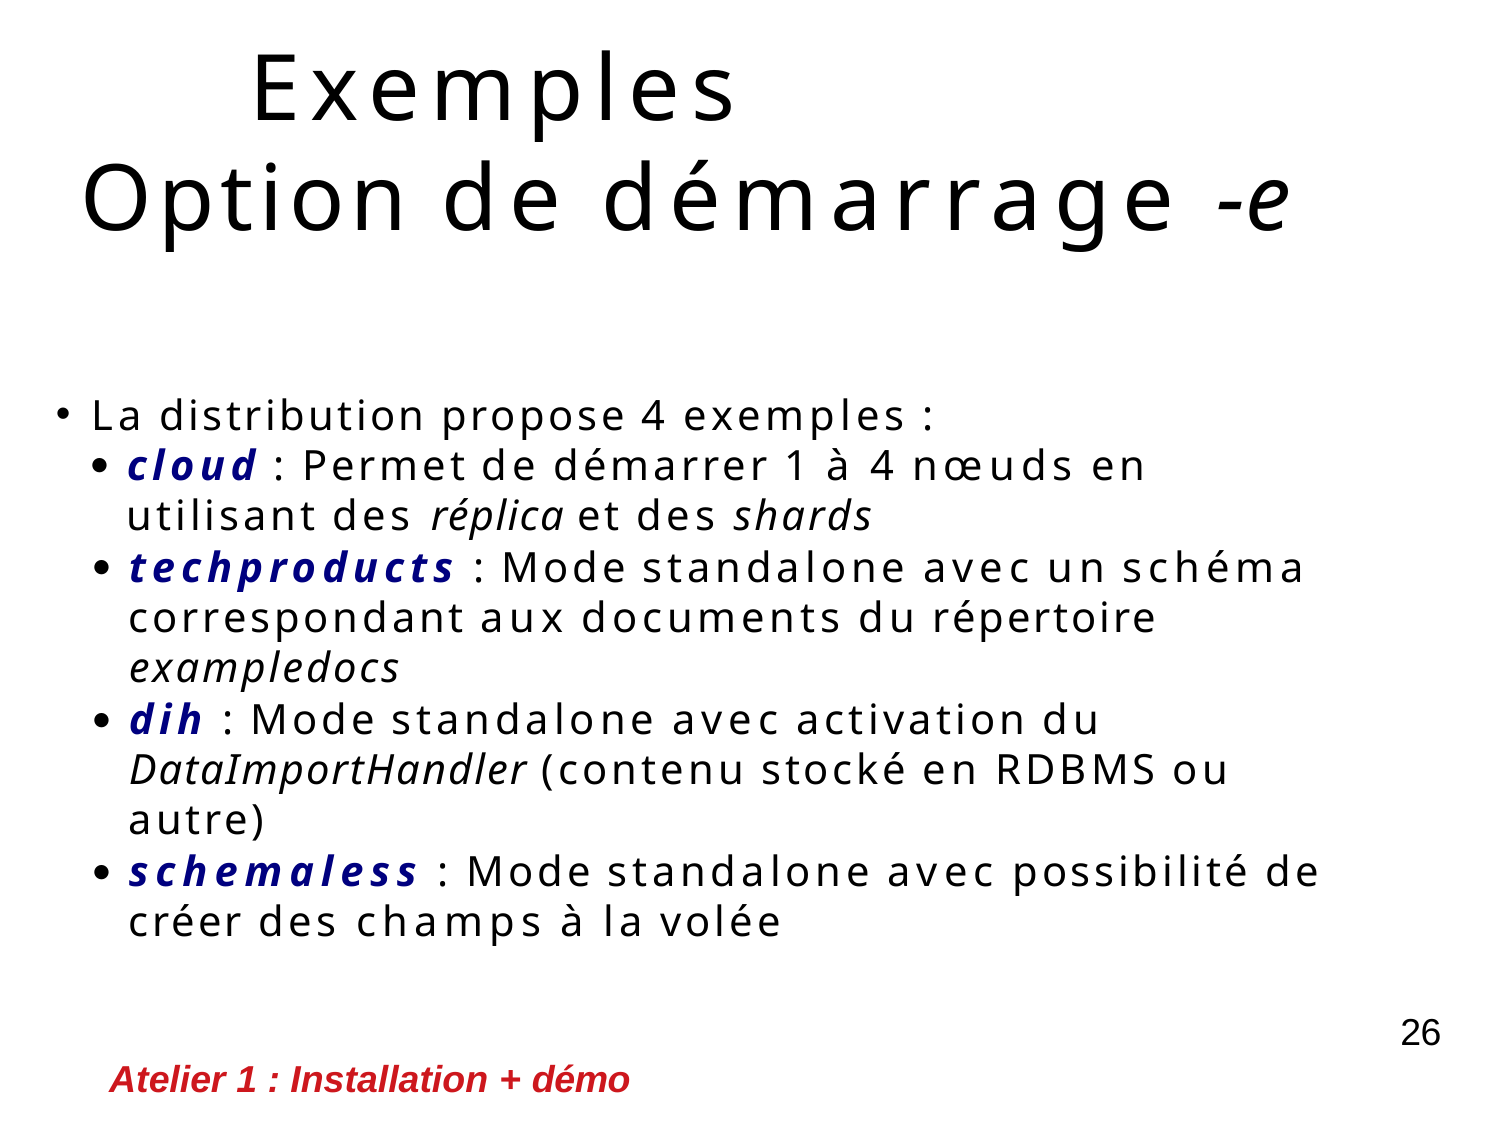

# Exemples Option de démarrage -e
La distribution propose 4 exemples :
cloud : Permet de démarrer 1 à 4 nœuds en utilisant des réplica et des shards
techproducts : Mode standalone avec un schéma correspondant aux documents du répertoire exampledocs
dih : Mode standalone avec activation du DataImportHandler (contenu stocké en RDBMS ou autre)
schemaless : Mode standalone avec possibilité de créer des champs à la volée
26
Atelier 1 : Installation + démo